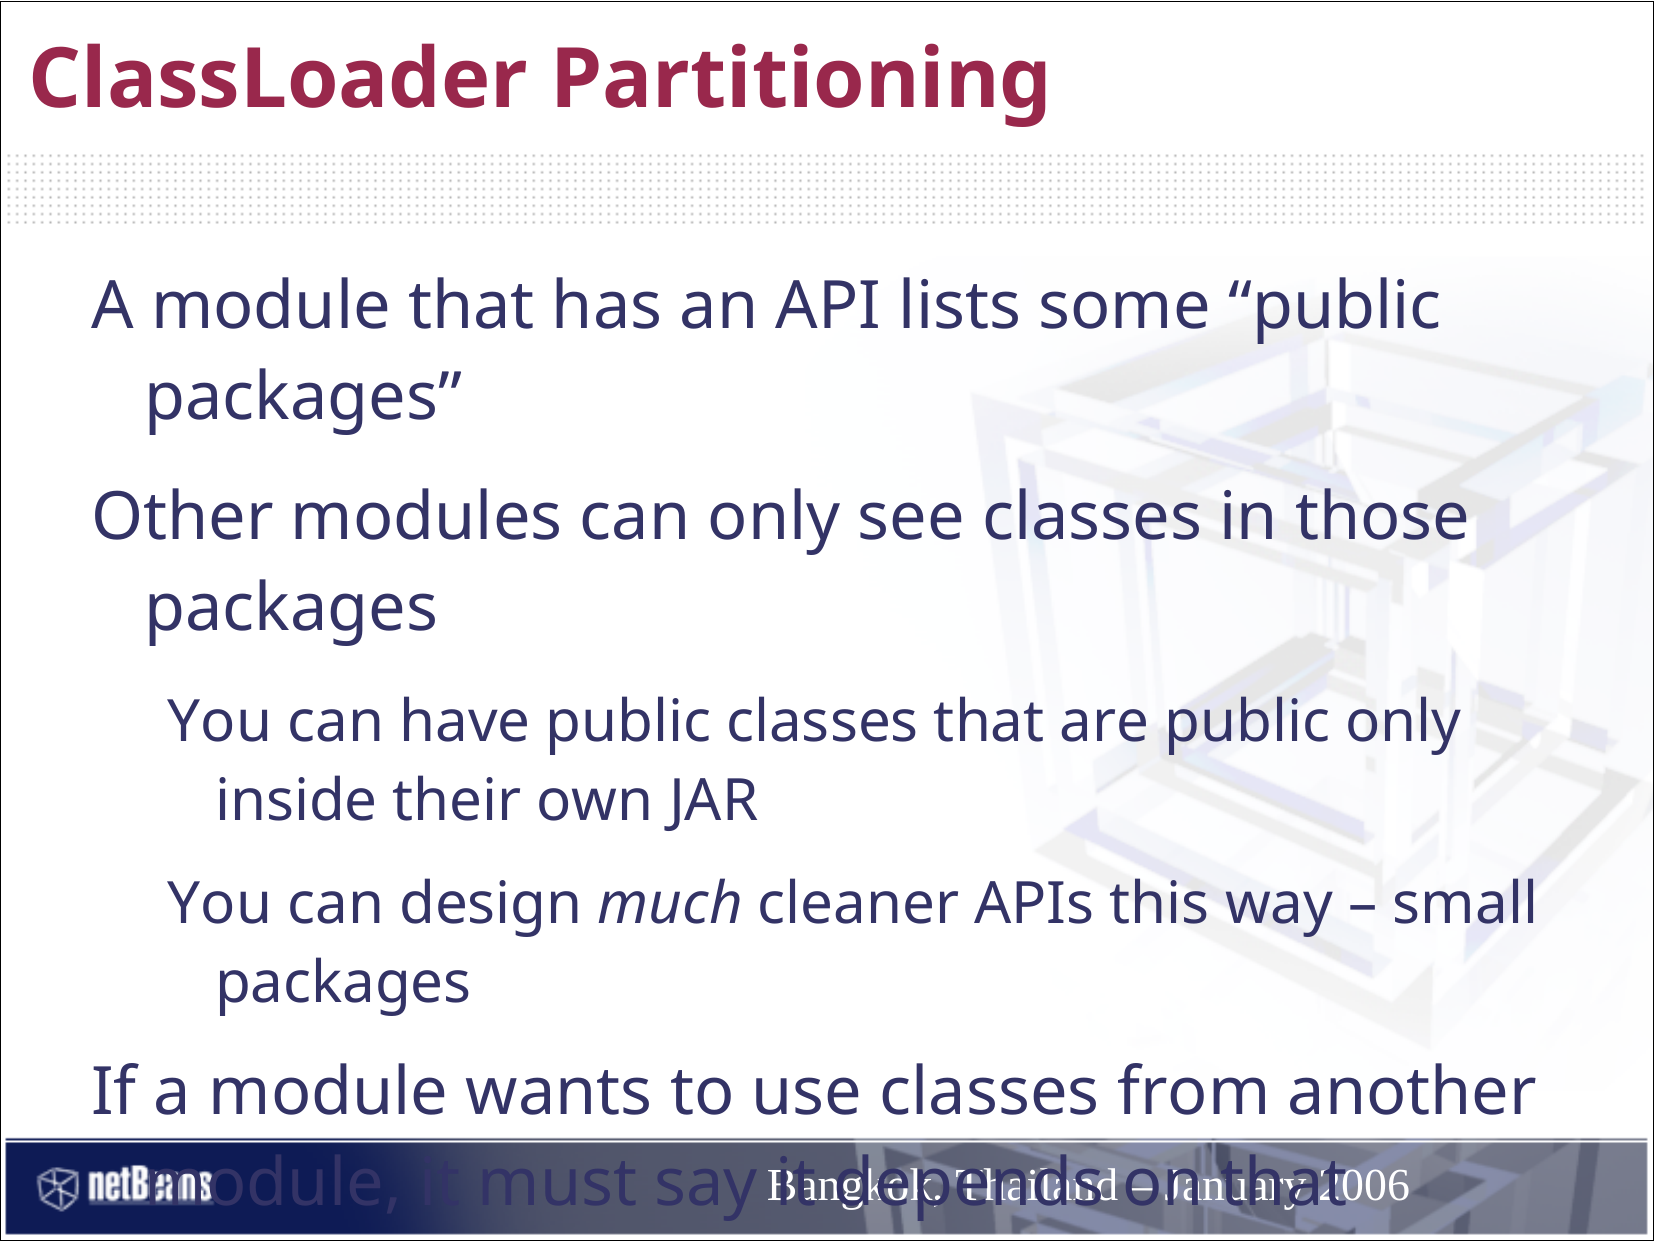

# ClassLoader Partitioning
A module that has an API lists some “public packages”
Other modules can only see classes in those packages
You can have public classes that are public only inside their own JAR
You can design much cleaner APIs this way – small packages
If a module wants to use classes from another module, it must say it depends on that module